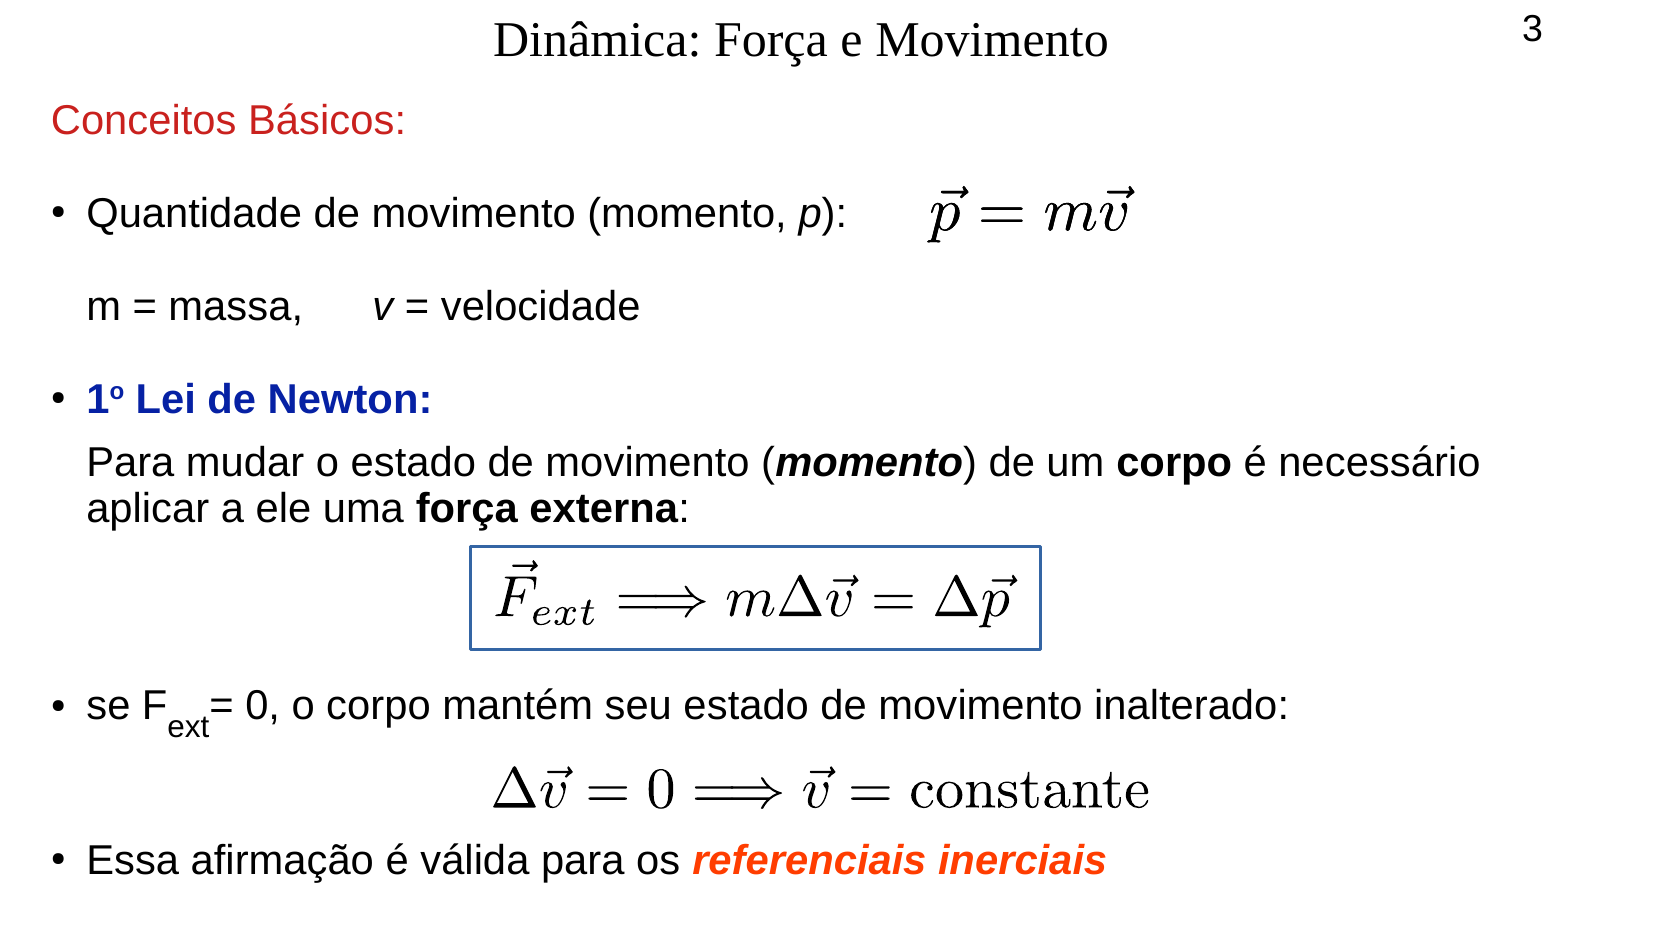

Dinâmica: Força e Movimento
Conceitos Básicos:
Quantidade de movimento (momento, p):
m = massa, v = velocidade
1o Lei de Newton:
Para mudar o estado de movimento (momento) de um corpo é necessário aplicar a ele uma força externa:
se Fext= 0, o corpo mantém seu estado de movimento inalterado:
Essa afirmação é válida para os referenciais inerciais